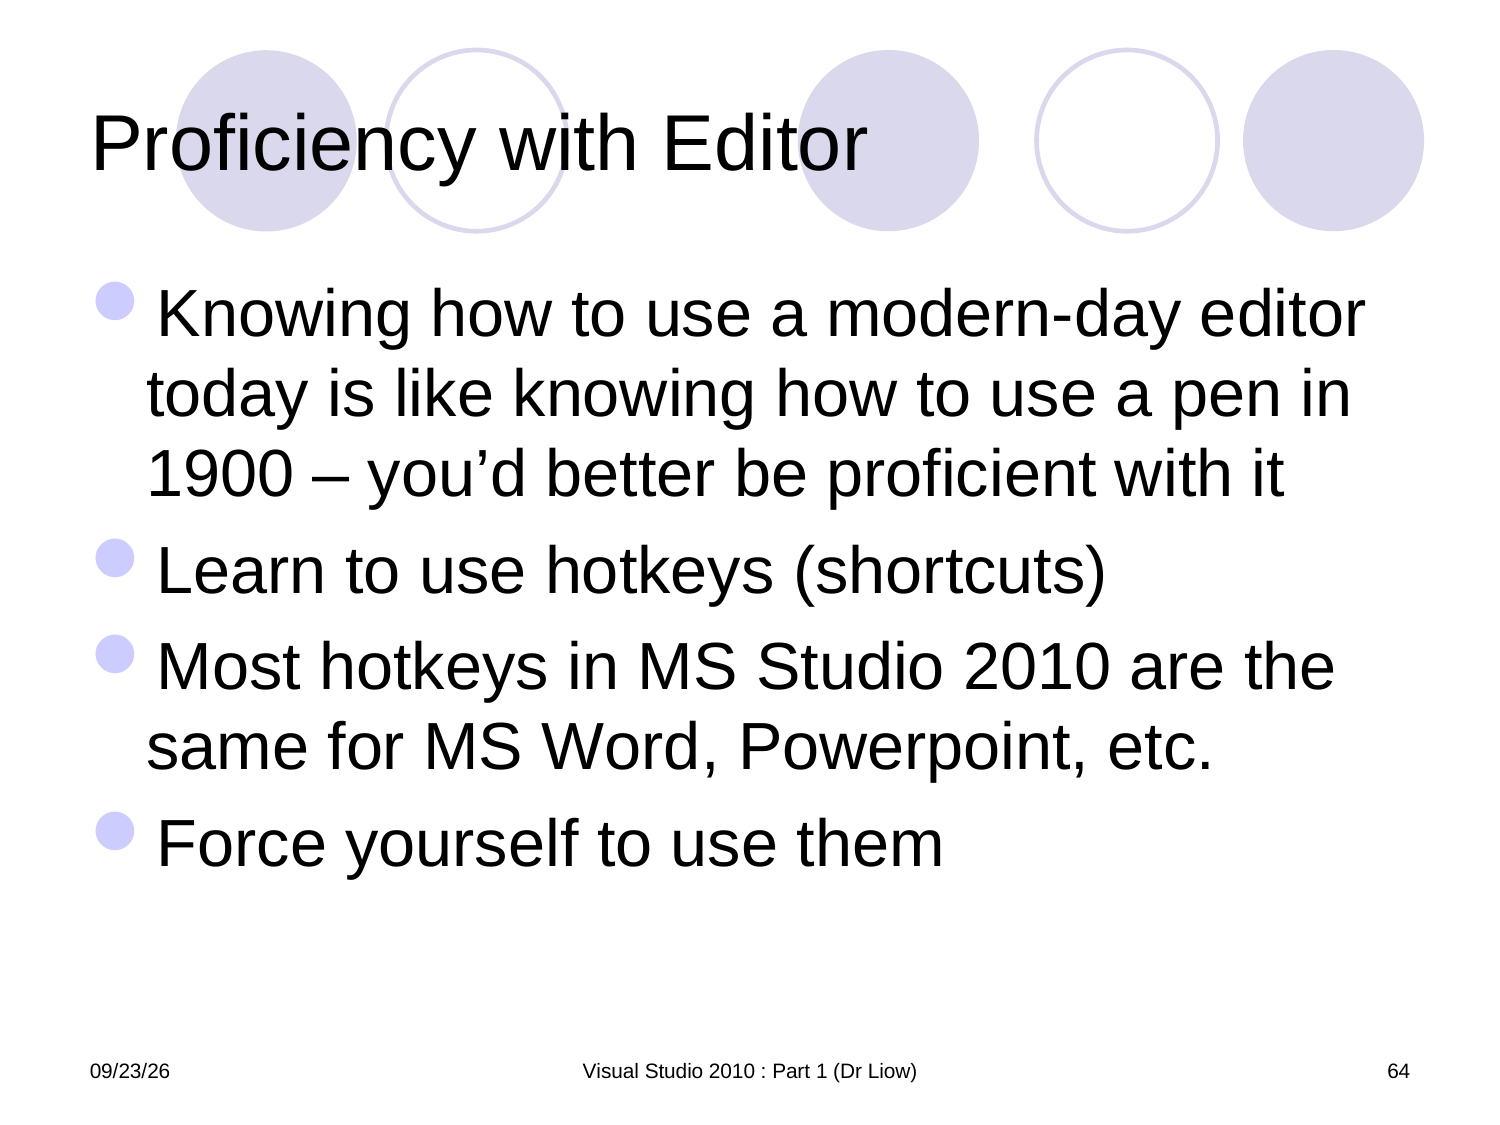

# Proficiency with Editor
Knowing how to use a modern-day editor today is like knowing how to use a pen in 1900 – you’d better be proficient with it
Learn to use hotkeys (shortcuts)
Most hotkeys in MS Studio 2010 are the same for MS Word, Powerpoint, etc.
Force yourself to use them
Visual Studio 2010 : Part 1 (Dr Liow)